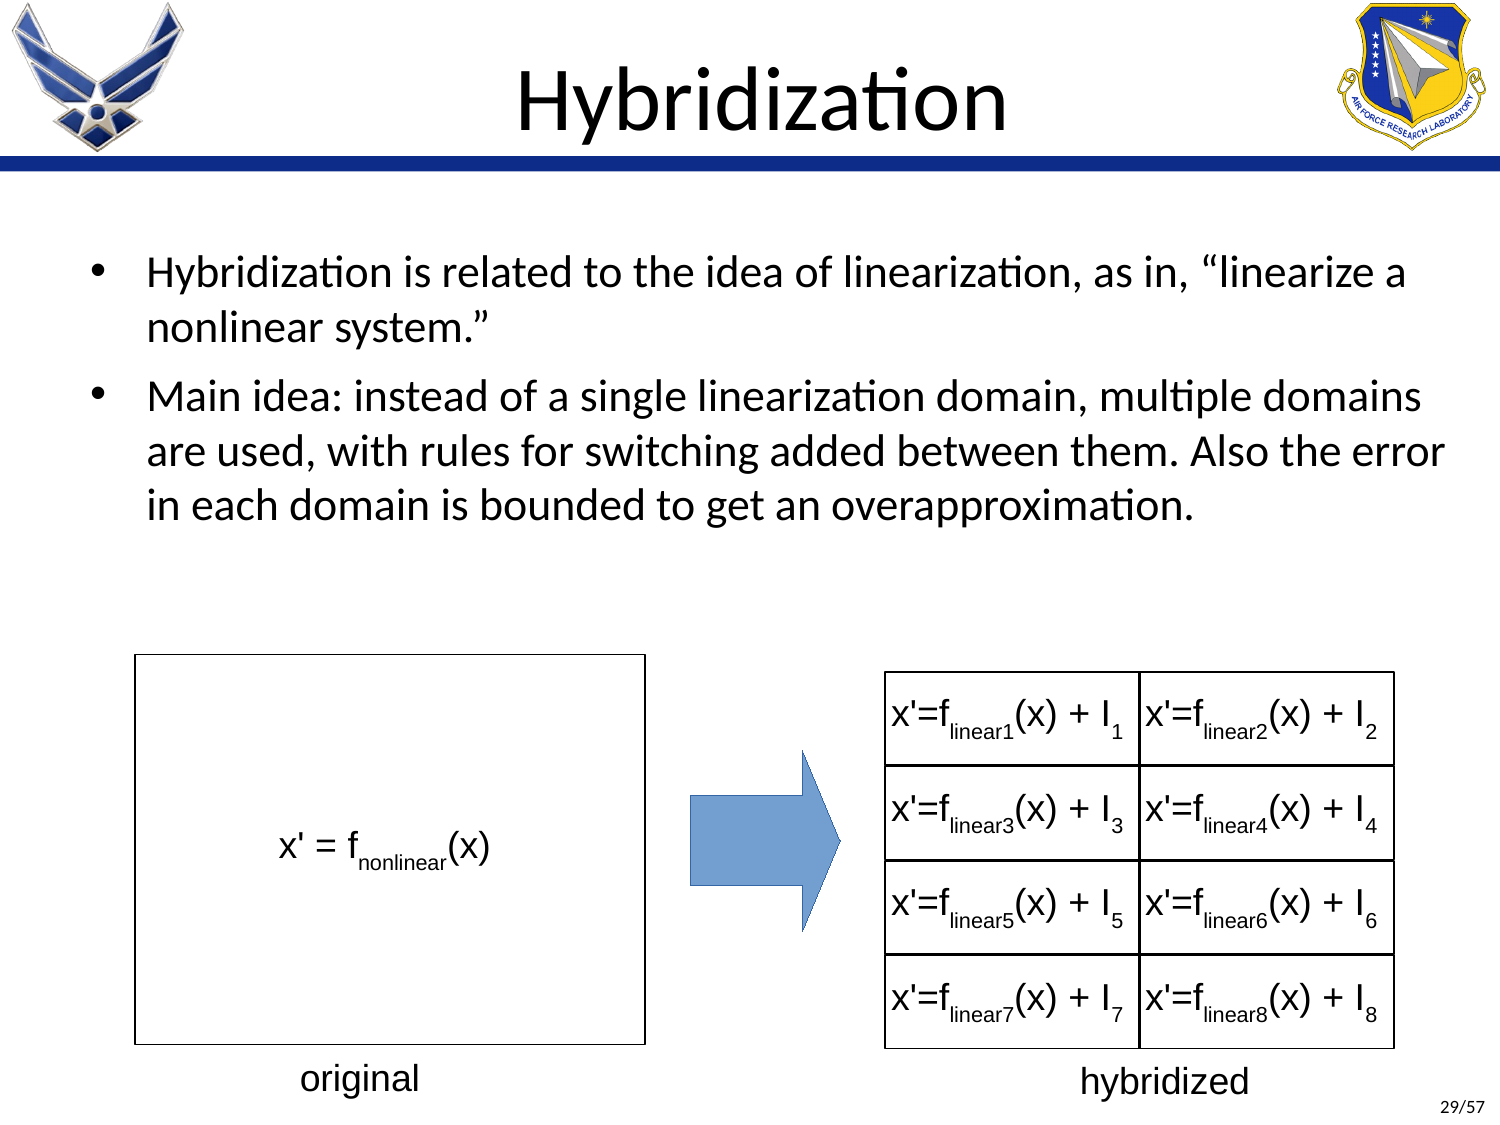

# Hybridization
Hybridization is related to the idea of linearization, as in, “linearize a nonlinear system.”
Main idea: instead of a single linearization domain, multiple domains are used, with rules for switching added between them. Also the error in each domain is bounded to get an overapproximation.
x' = fnonlinear(x)
x'=flinear1(x) + I1
x'=flinear2(x) + I2
x'=flinear3(x) + I3
x'=flinear4(x) + I4
x'=flinear5(x) + I5
x'=flinear6(x) + I6
x'=flinear7(x) + I7
x'=flinear8(x) + I8
original
hybridized